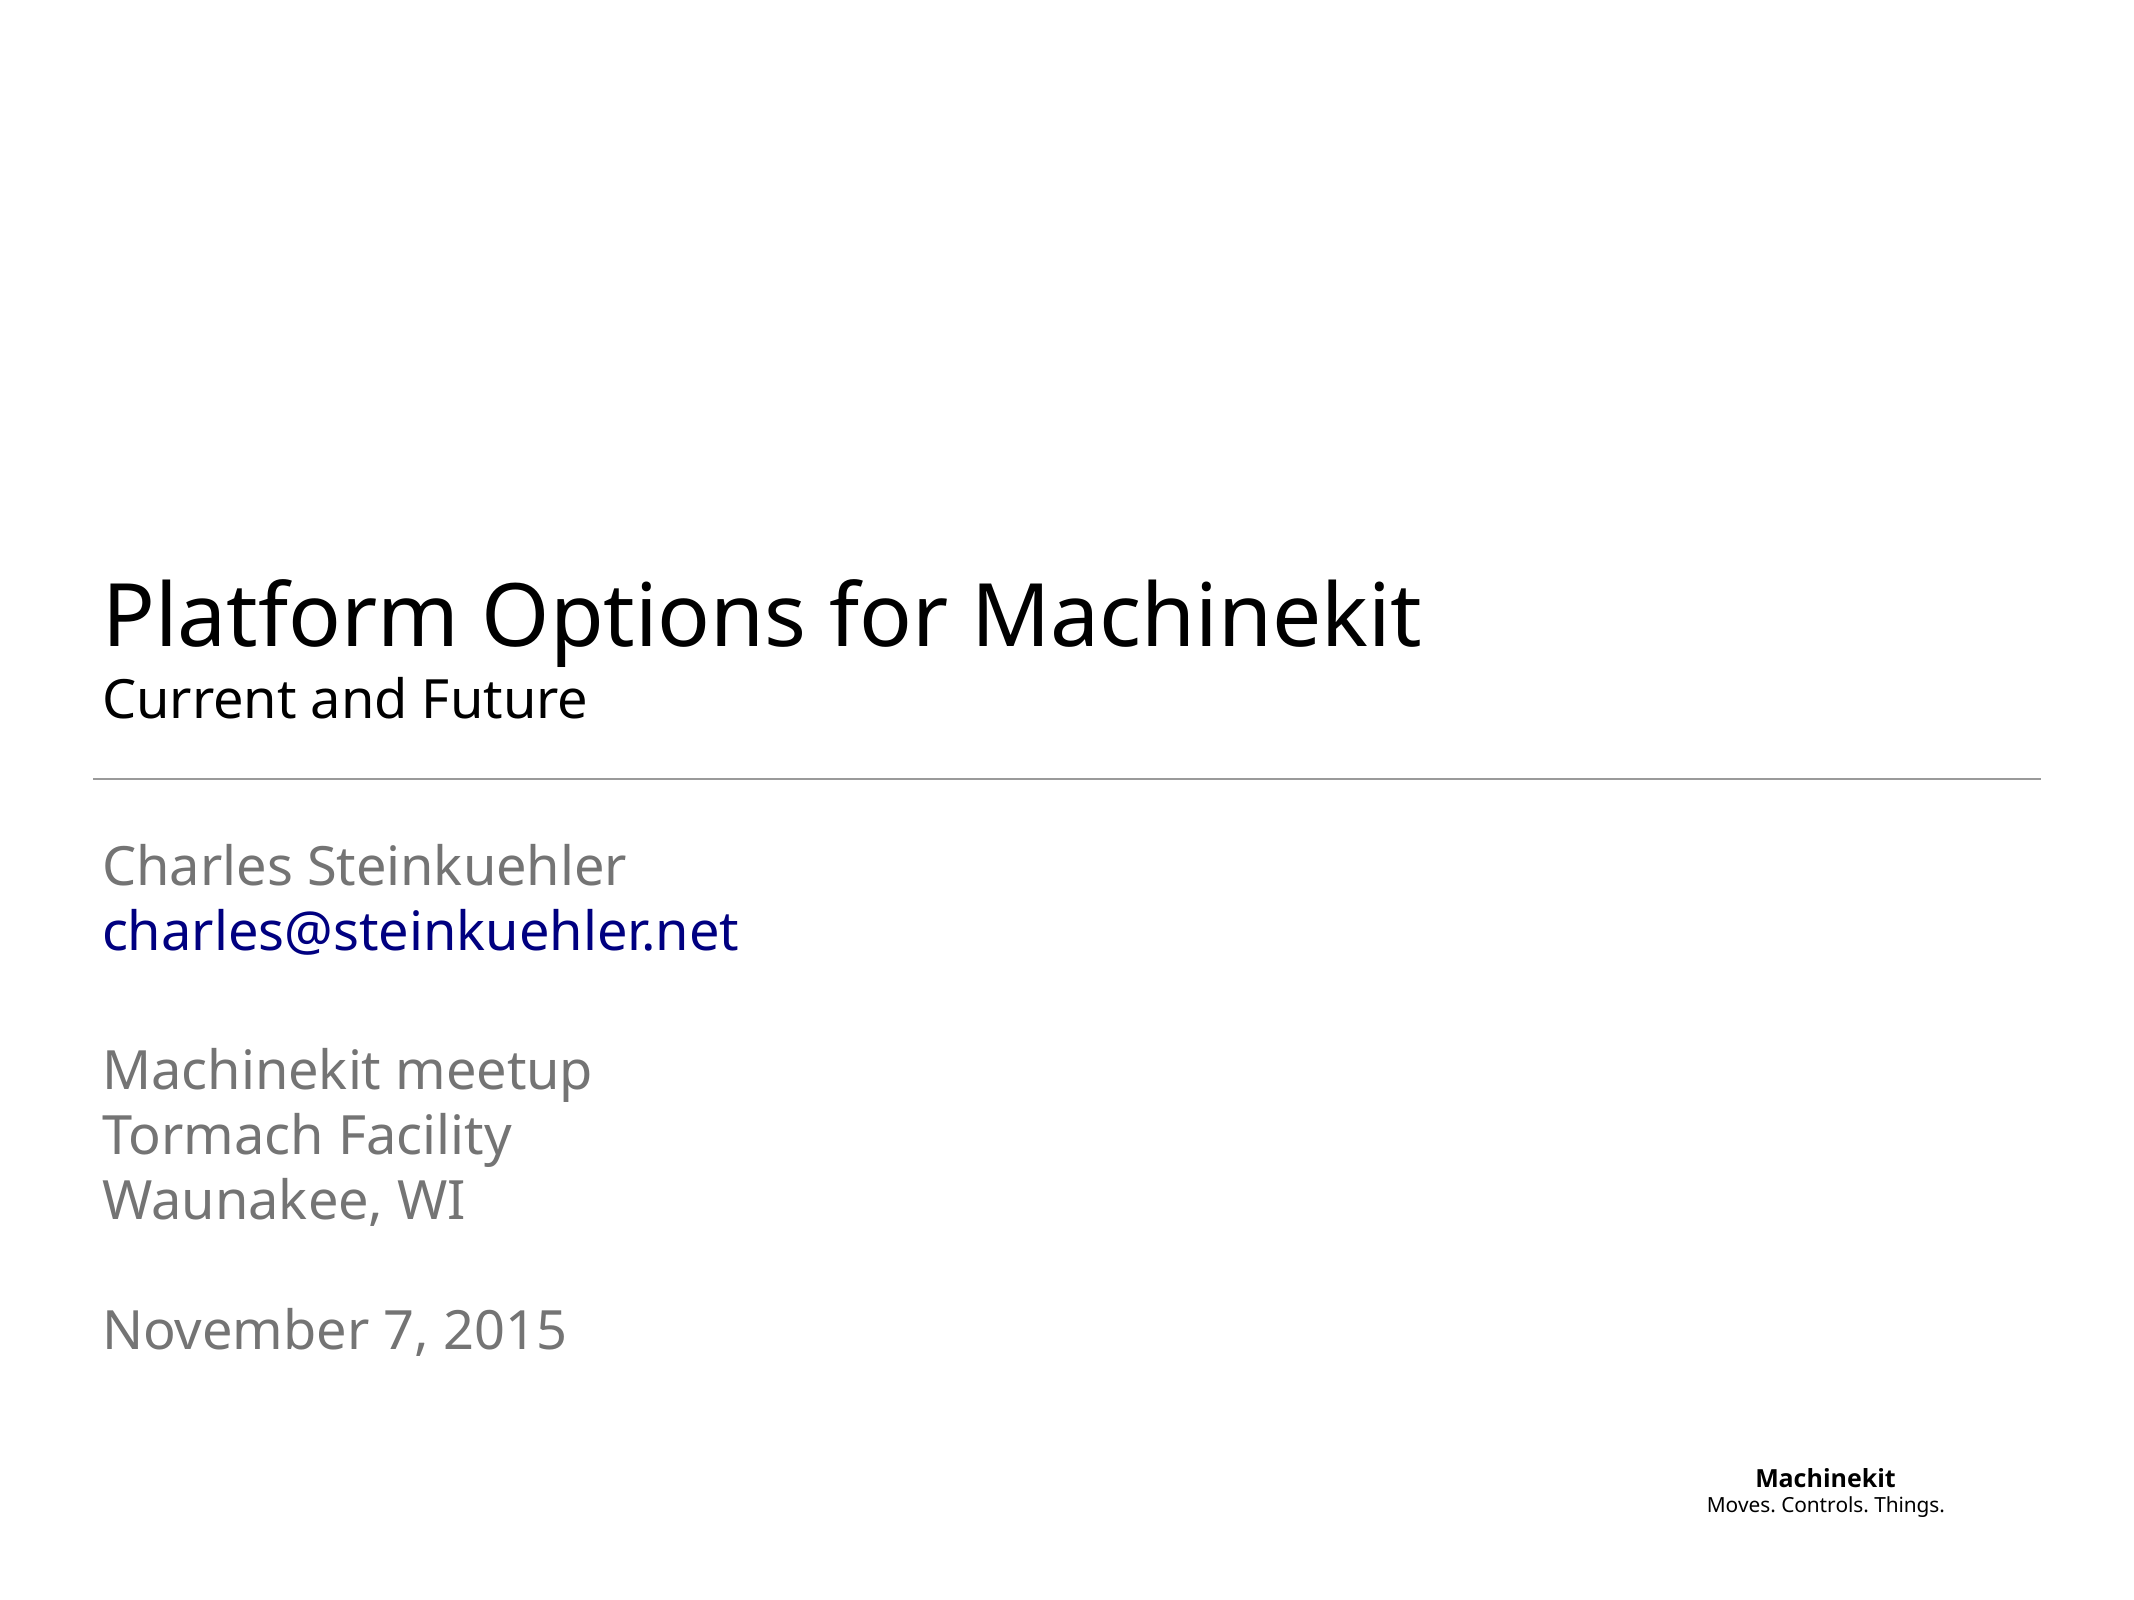

# Platform Options for Machinekit Current and Future
Charles Steinkuehler
charles@steinkuehler.net
Machinekit meetup
Tormach Facility
Waunakee, WI
November 7, 2015